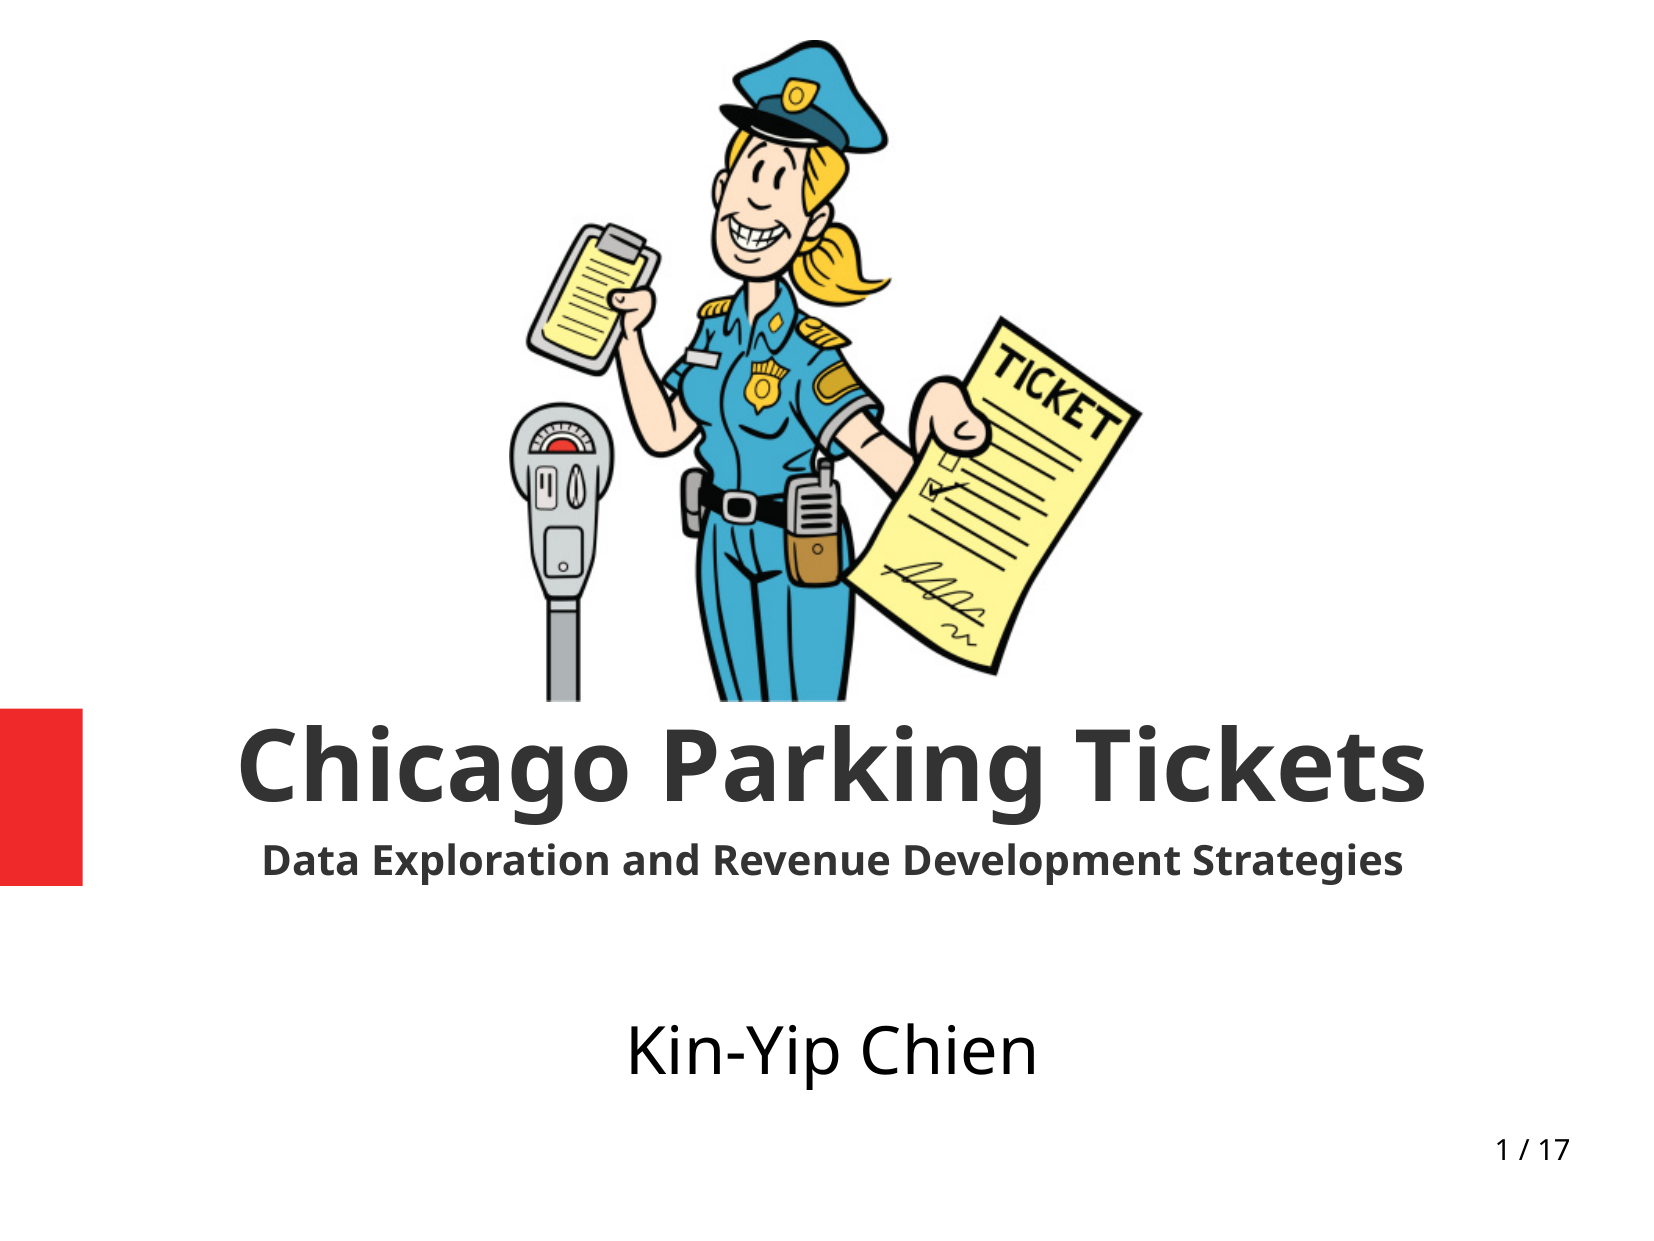

# Chicago Parking Tickets Data Exploration and Revenue Development Strategies
Kin-Yip Chien
1